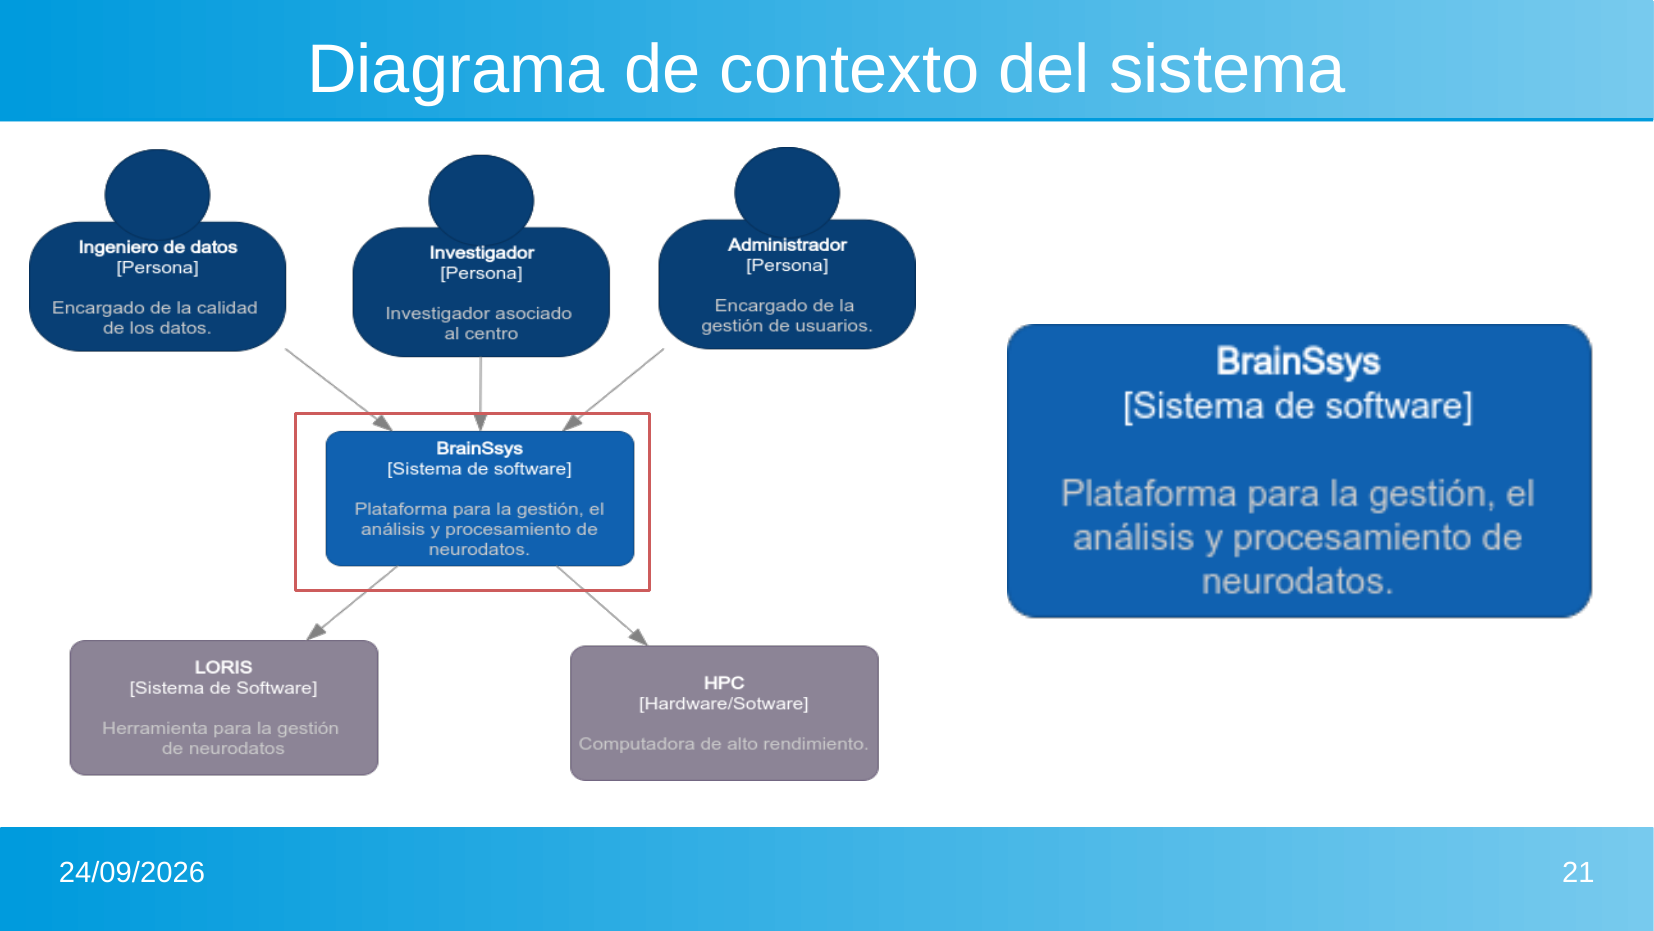

# Diagrama de contexto del sistema
21